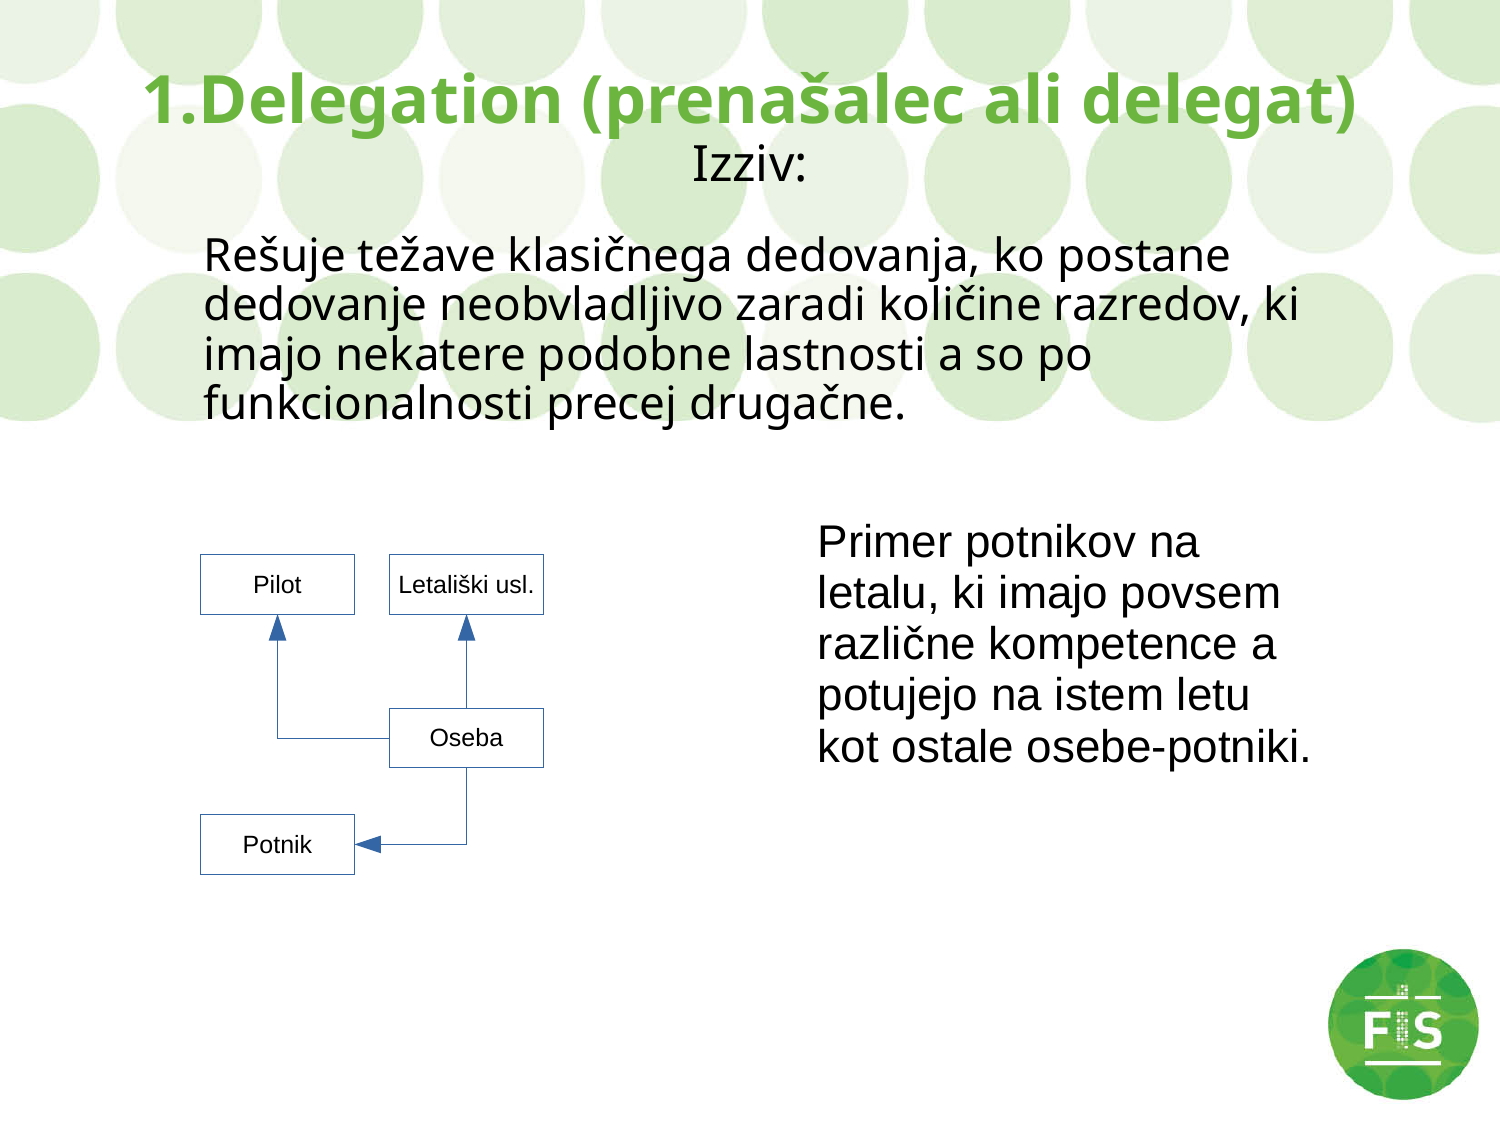

# 1.Delegation (prenašalec ali delegat) Izziv:
Rešuje težave klasičnega dedovanja, ko postane dedovanje neobvladljivo zaradi količine razredov, ki imajo nekatere podobne lastnosti a so po funkcionalnosti precej drugačne.
Primer potnikov na letalu, ki imajo povsem različne kompetence a potujejo na istem letu kot ostale osebe-potniki.
Pilot
Letališki usl.
Oseba
Potnik